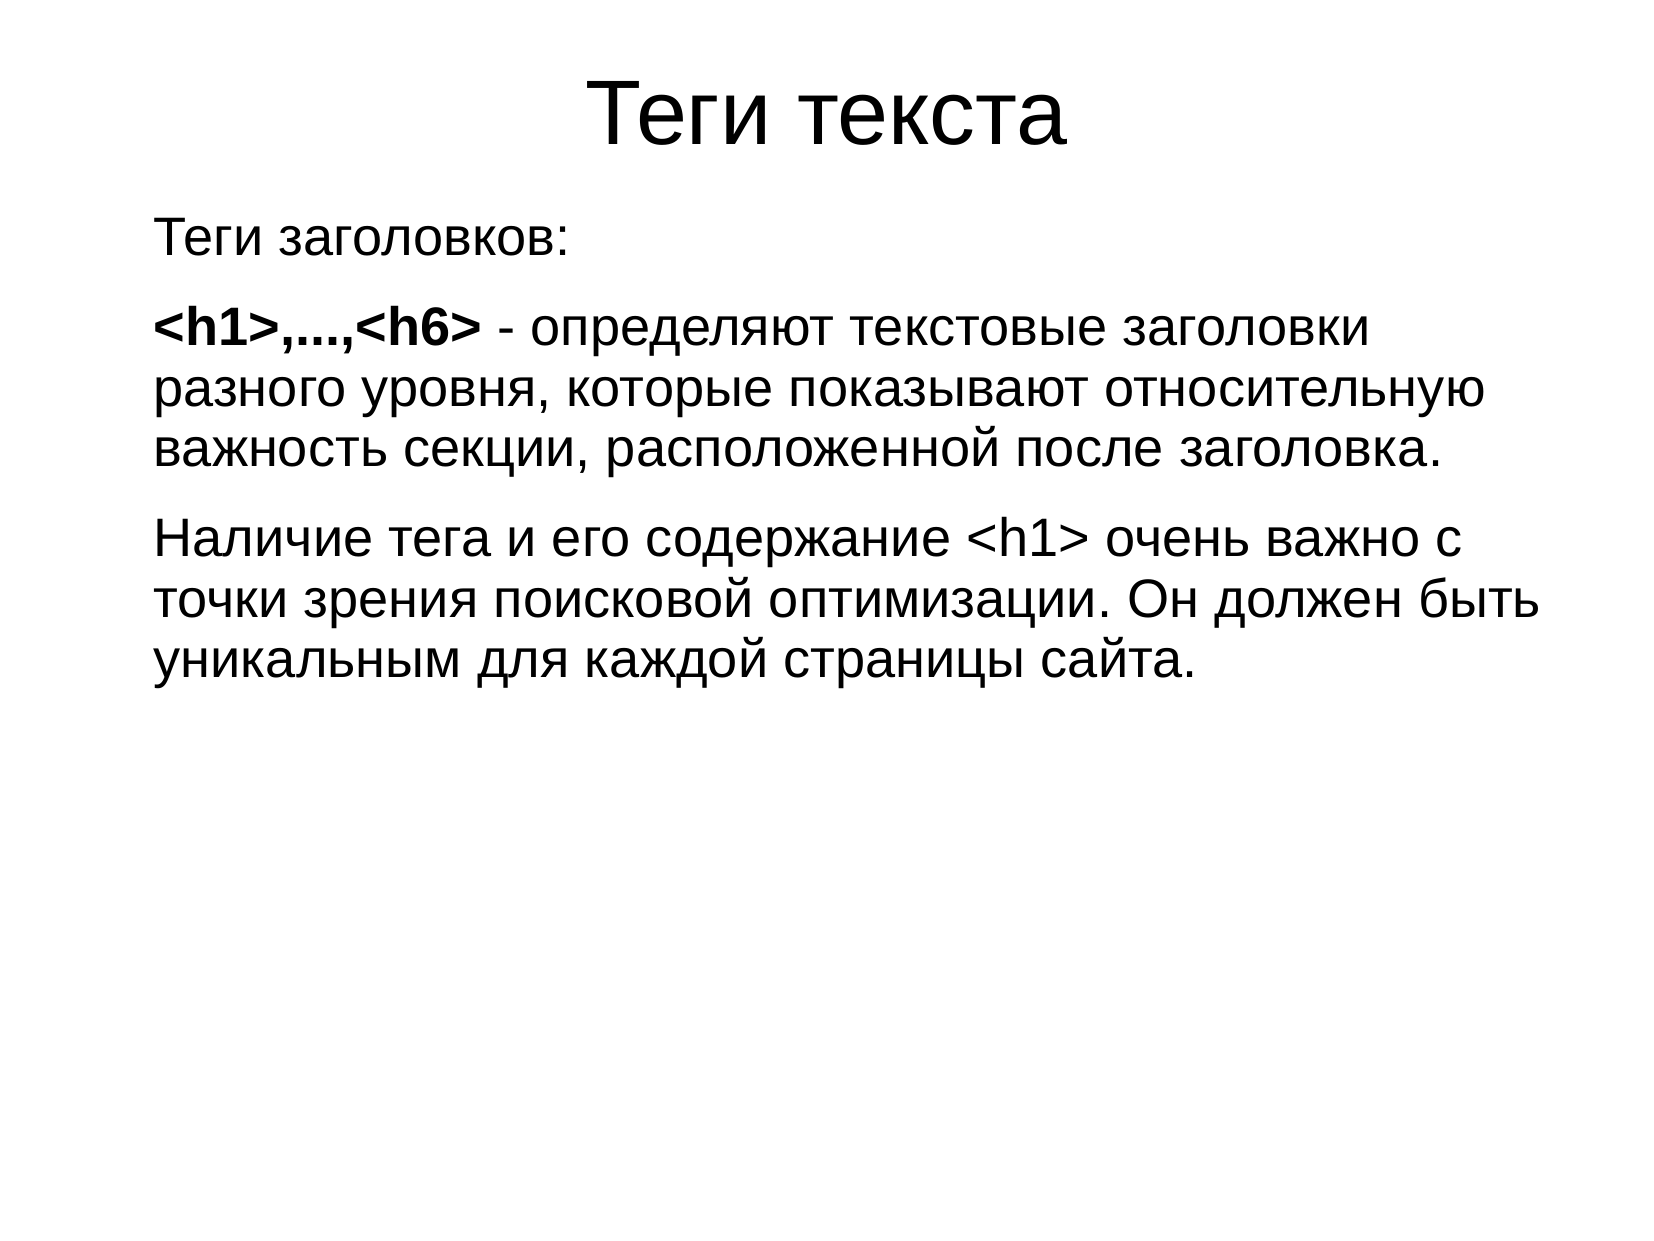

# Теги текста
Теги заголовков:
<h1>,...,<h6> - определяют текстовые заголовки разного уровня, которые показывают относительную важность секции, расположенной после заголовка.
Наличие тега и его содержание <h1> очень важно с точки зрения поисковой оптимизации. Он должен быть уникальным для каждой страницы сайта.